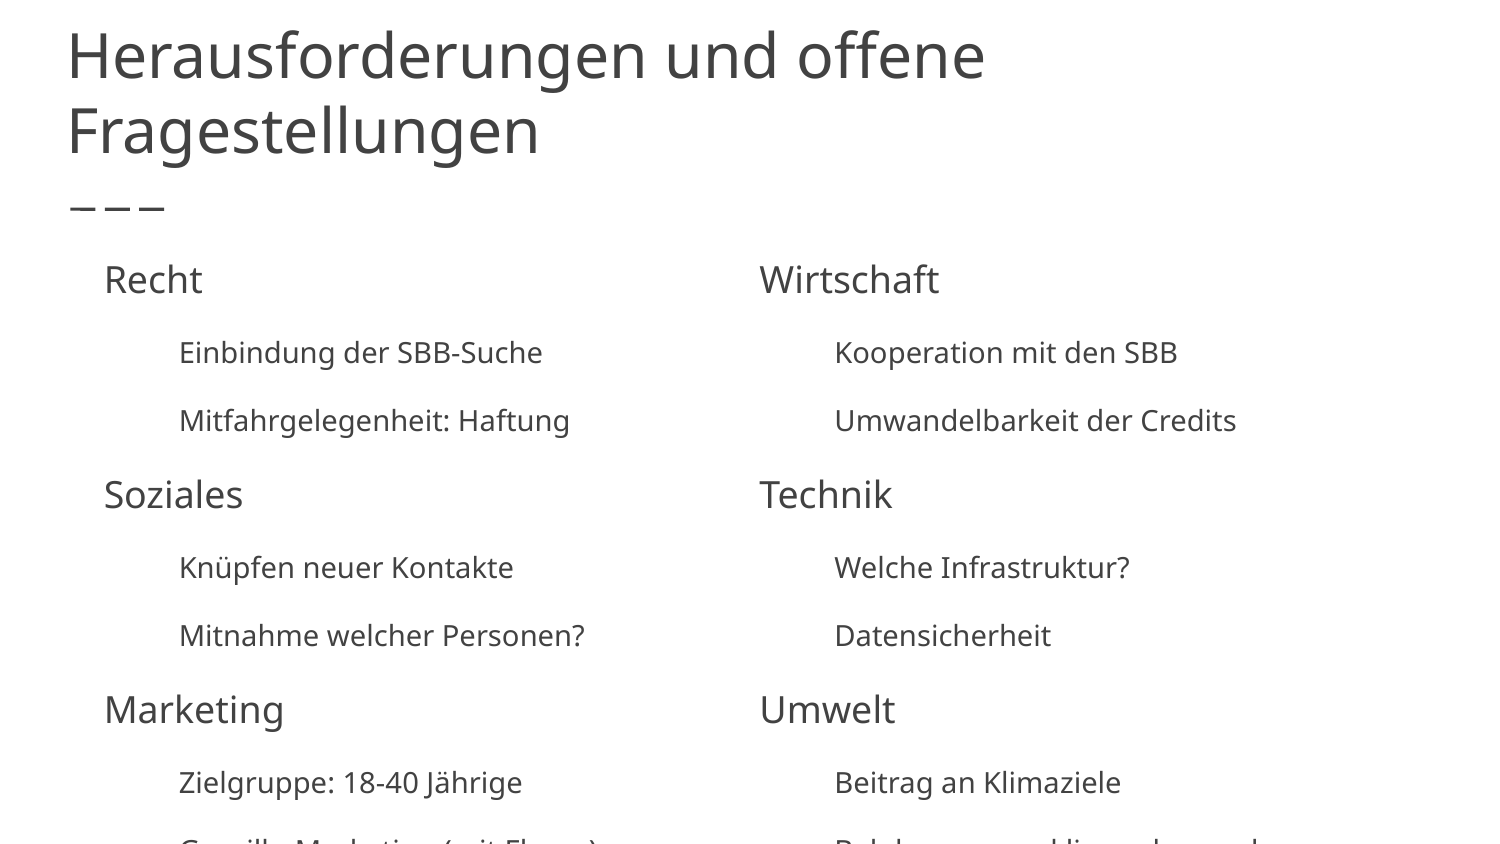

# Herausforderungen und offene Fragestellungen
Recht
Einbindung der SBB-Suche
Mitfahrgelegenheit: Haftung
Soziales
Knüpfen neuer Kontakte
Mitnahme welcher Personen?
Marketing
Zielgruppe: 18-40 Jährige
Guerilla-Marketing (mit Flyern)
Wirtschaft
Kooperation mit den SBB
Umwandelbarkeit der Credits
Technik
Welche Infrastruktur?
Datensicherheit
Umwelt
Beitrag an Klimaziele
Belohnung von klimaschonendem Verhalten